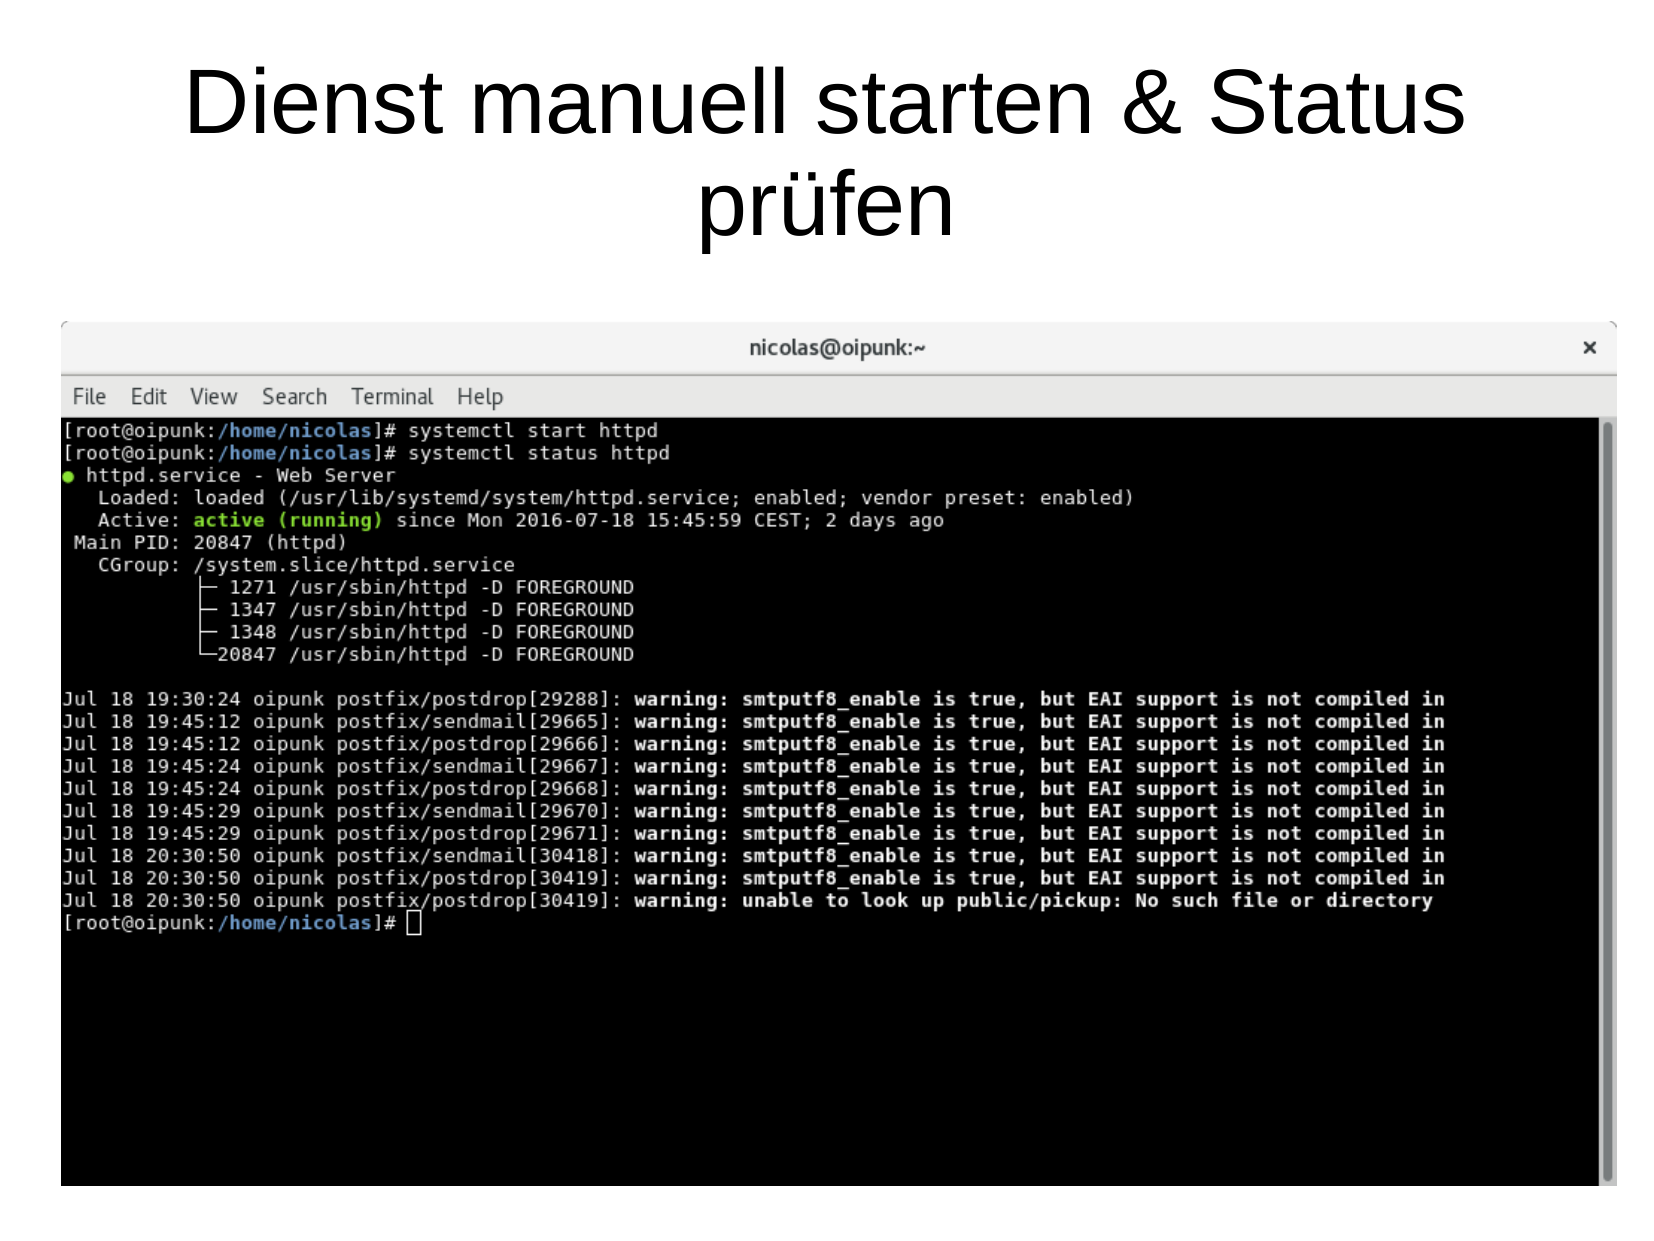

# Dienst manuell starten & Status prüfen